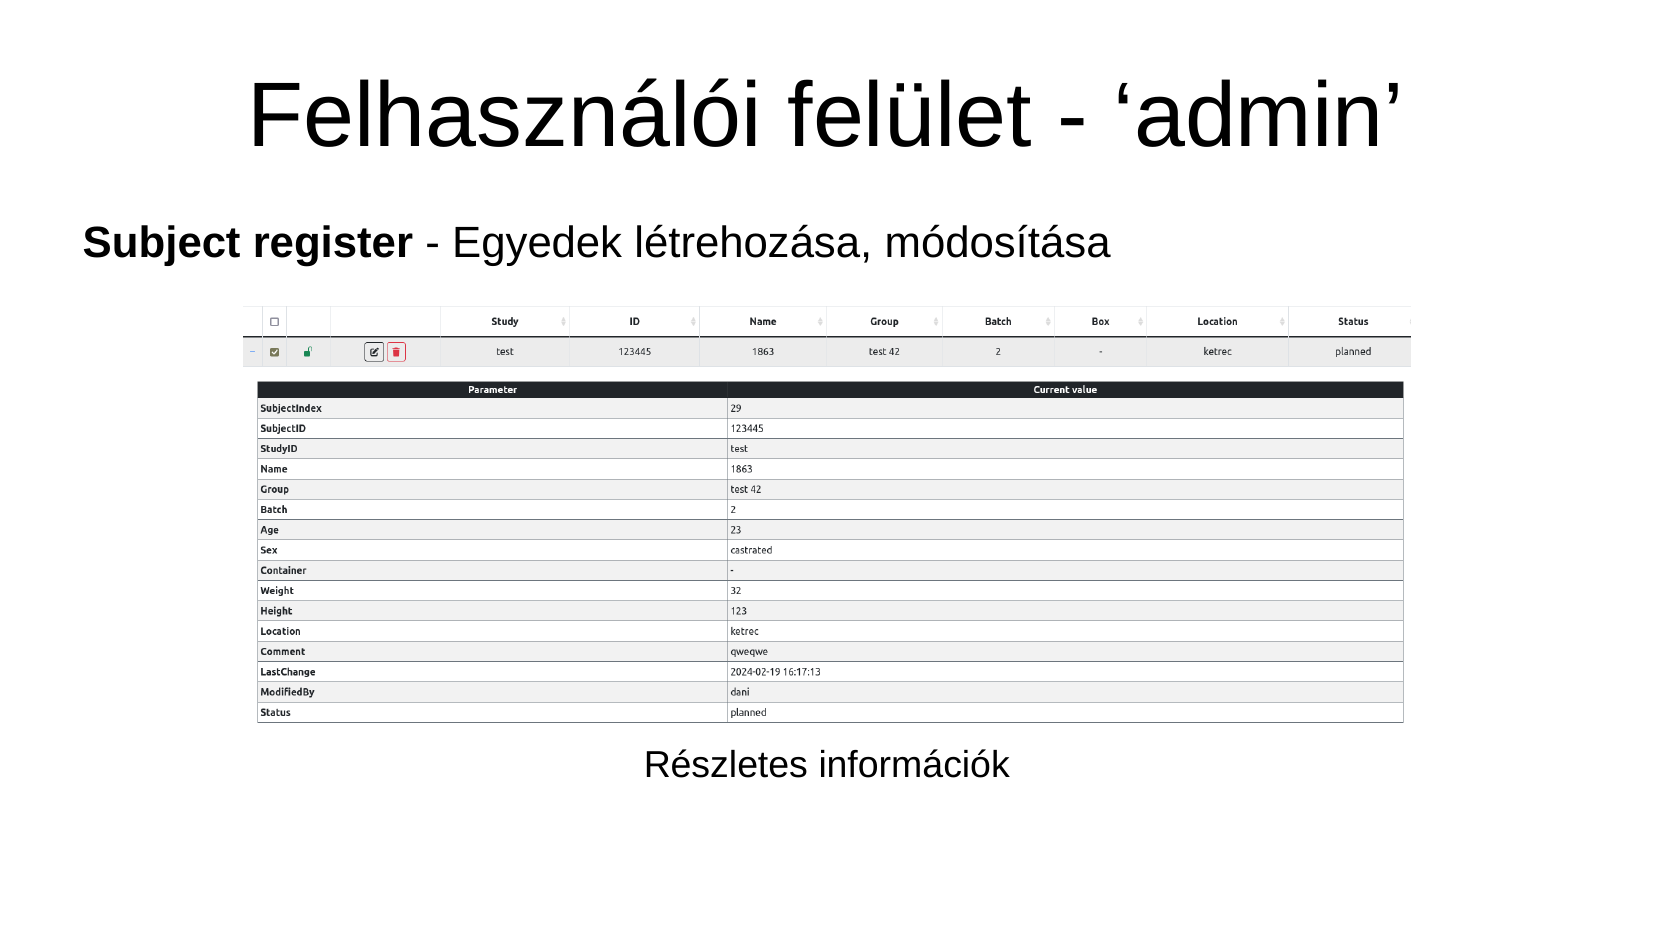

# Felhasználói felület - ‘admin’
Subject register - Egyedek létrehozása, módosítása
Részletes információk